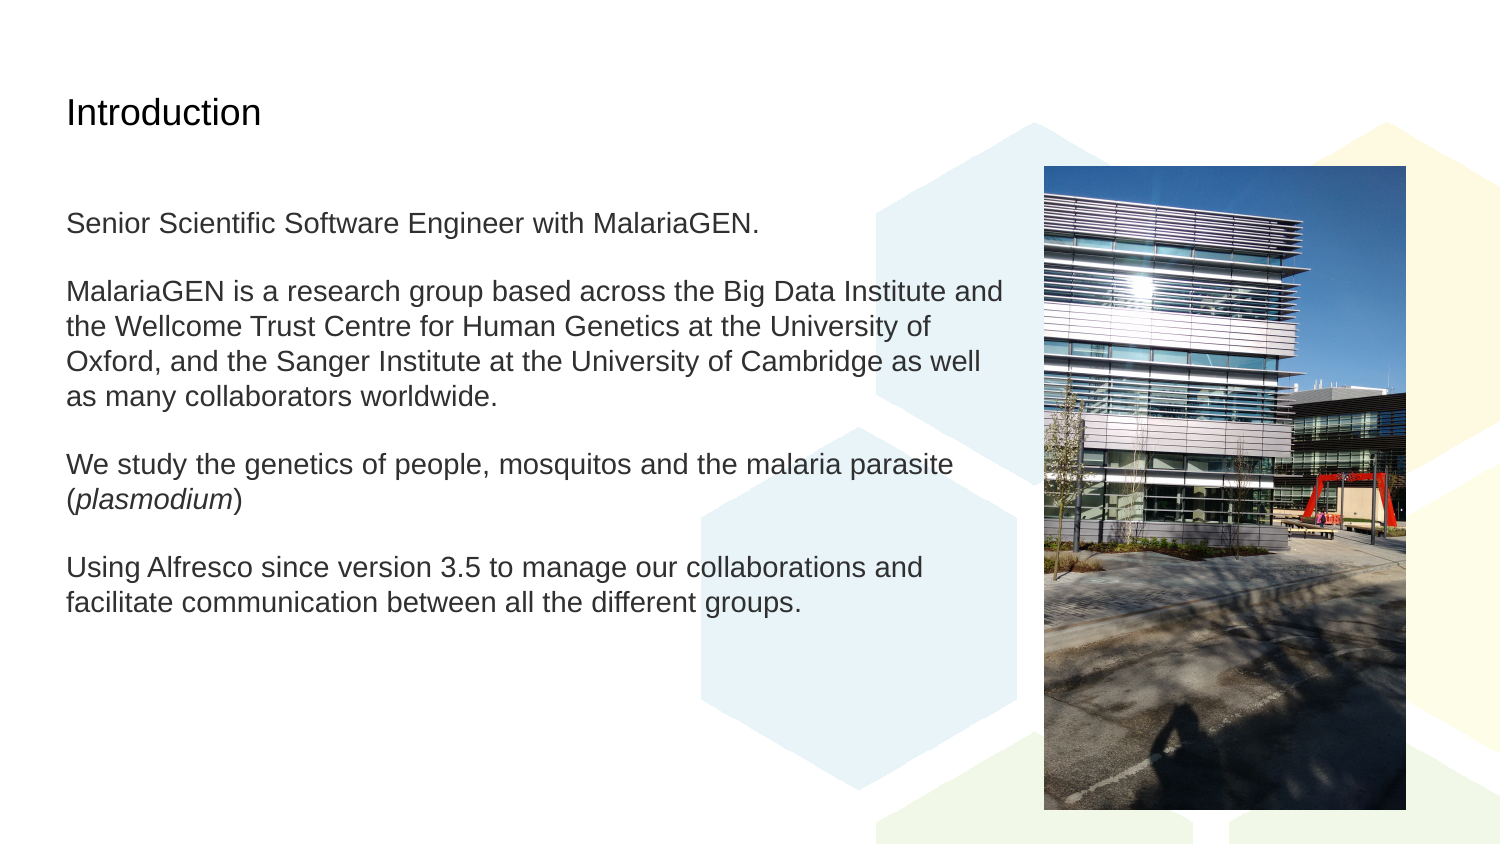

# Introduction
Senior Scientific Software Engineer with MalariaGEN.
MalariaGEN is a research group based across the Big Data Institute and the Wellcome Trust Centre for Human Genetics at the University of Oxford, and the Sanger Institute at the University of Cambridge as well as many collaborators worldwide.
We study the genetics of people, mosquitos and the malaria parasite (plasmodium)
Using Alfresco since version 3.5 to manage our collaborations and facilitate communication between all the different groups.